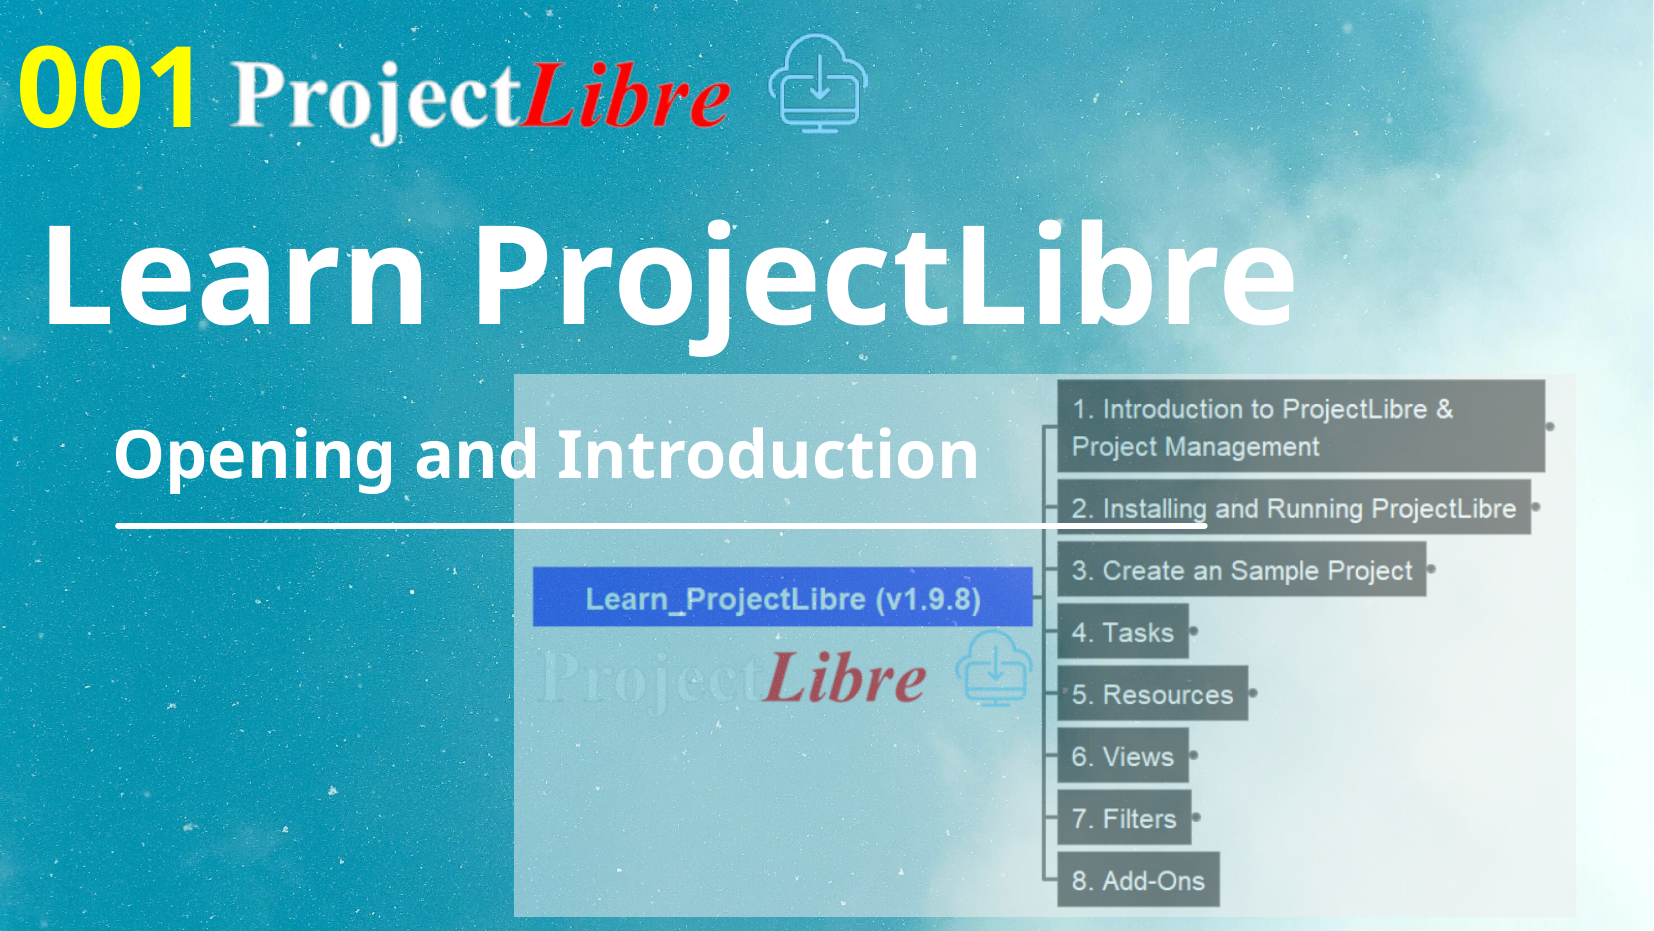

001
# Learn ProjectLibre
Opening and Introduction